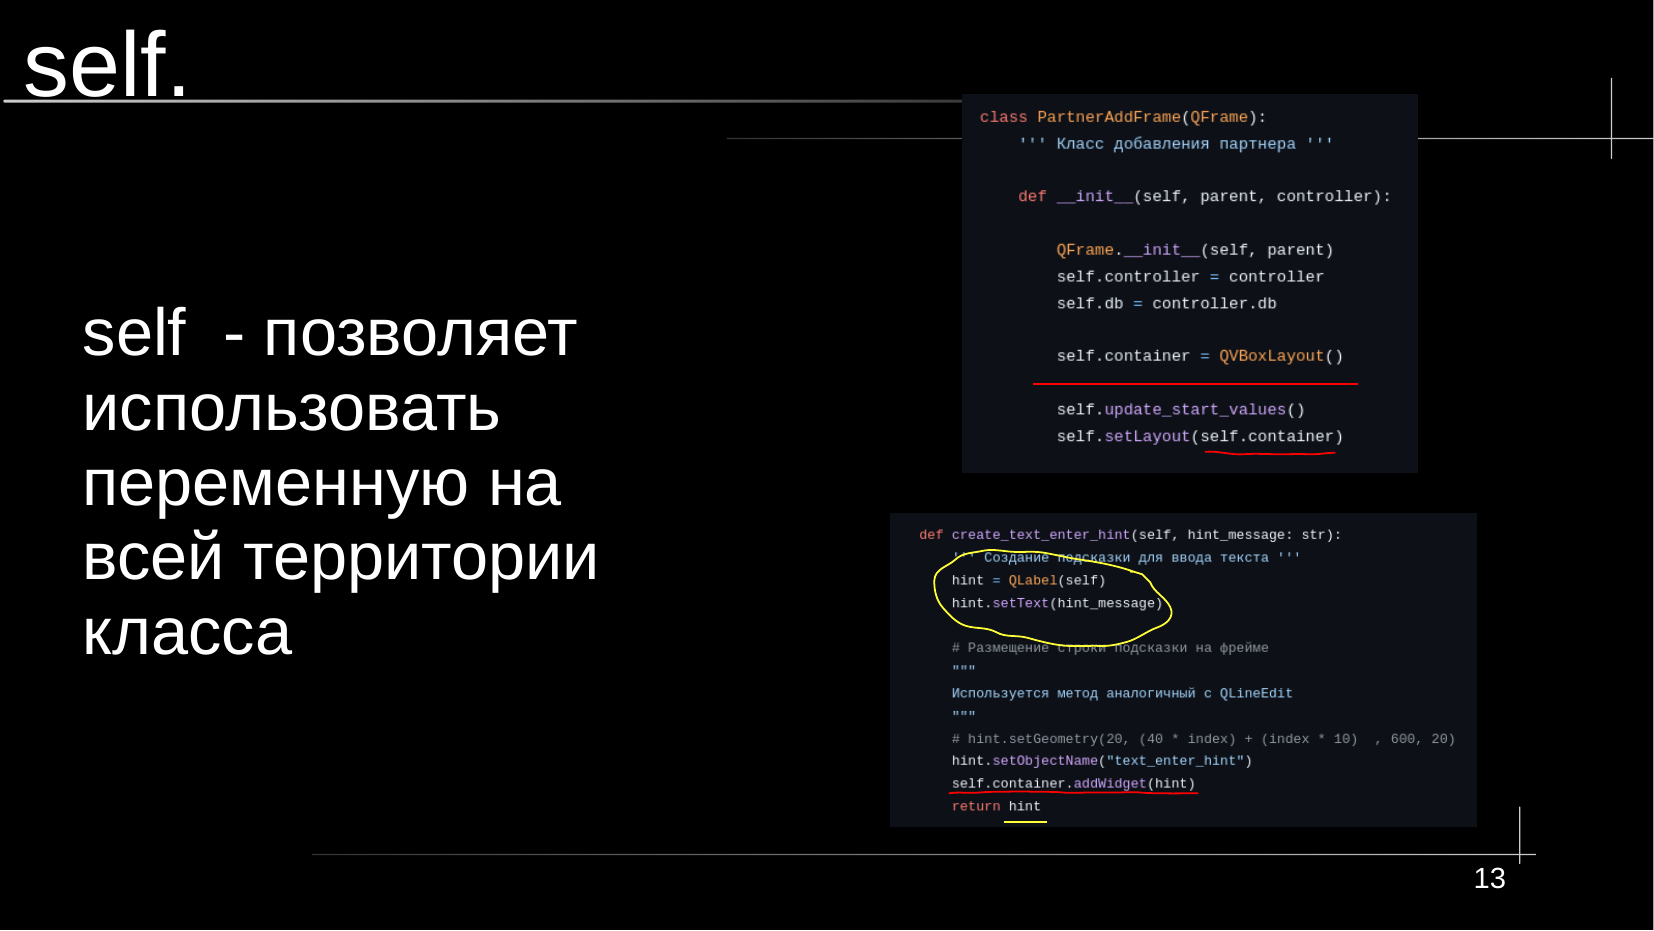

# self.
self - позволяет использовать переменную на всей территории класса
13